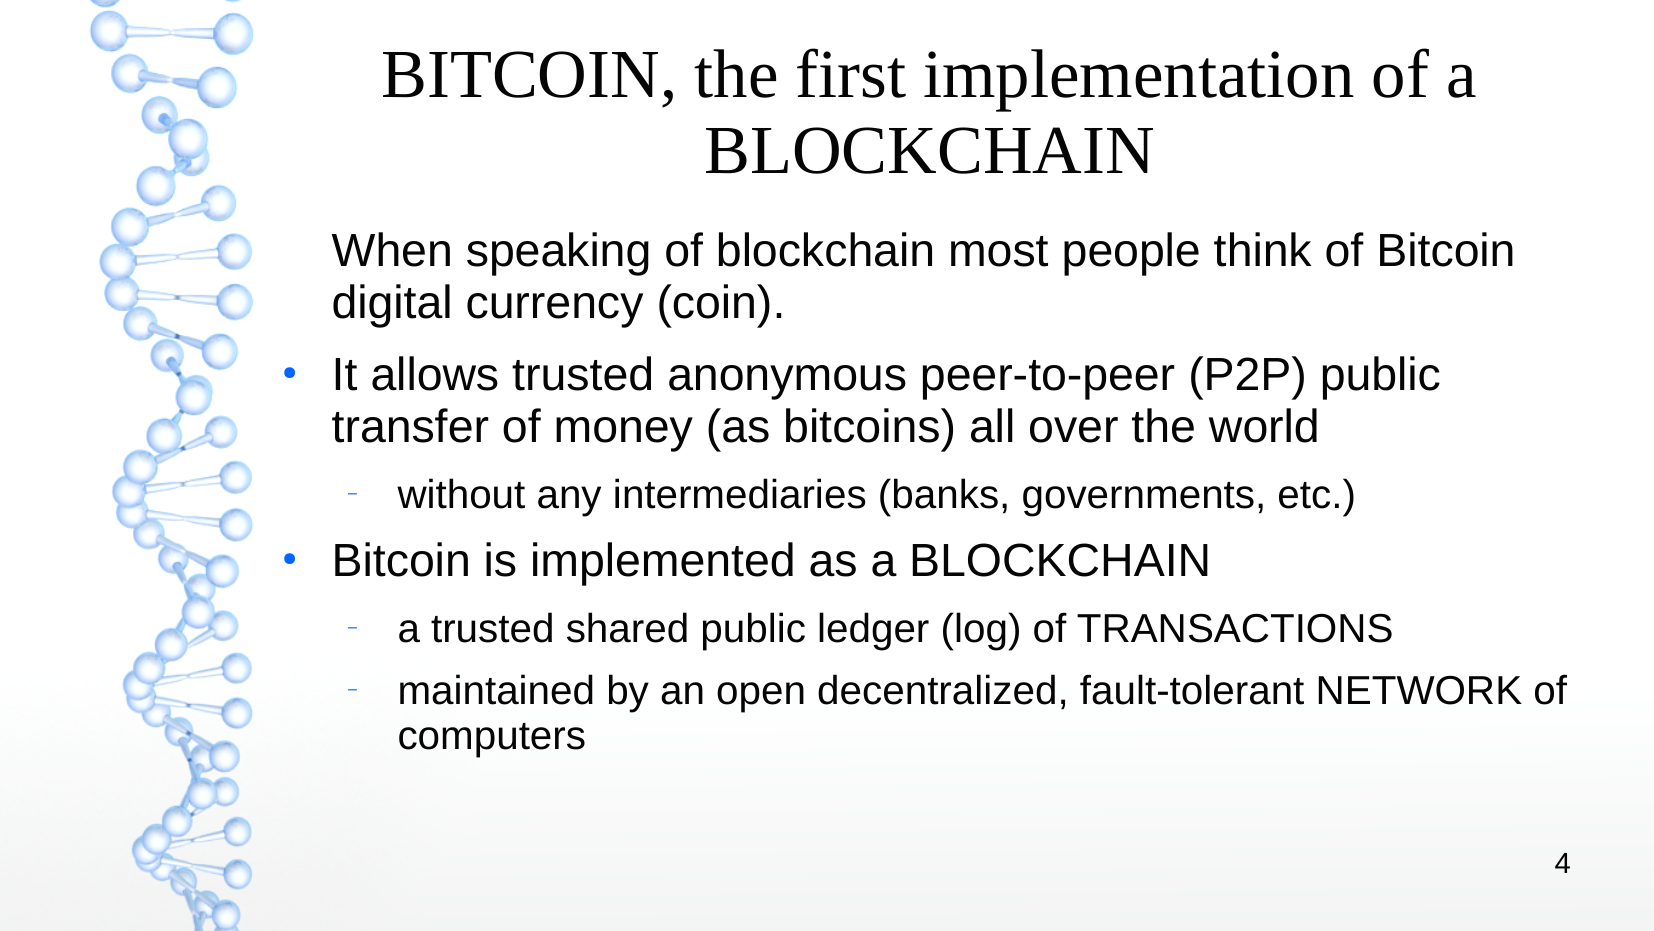

# BITCOIN, the first implementation of a BLOCKCHAIN
When speaking of blockchain most people think of Bitcoin digital currency (coin).
It allows trusted anonymous peer-to-peer (P2P) public transfer of money (as bitcoins) all over the world
without any intermediaries (banks, governments, etc.)
Bitcoin is implemented as a BLOCKCHAIN
a trusted shared public ledger (log) of TRANSACTIONS
maintained by an open decentralized, fault-tolerant NETWORK of computers
4